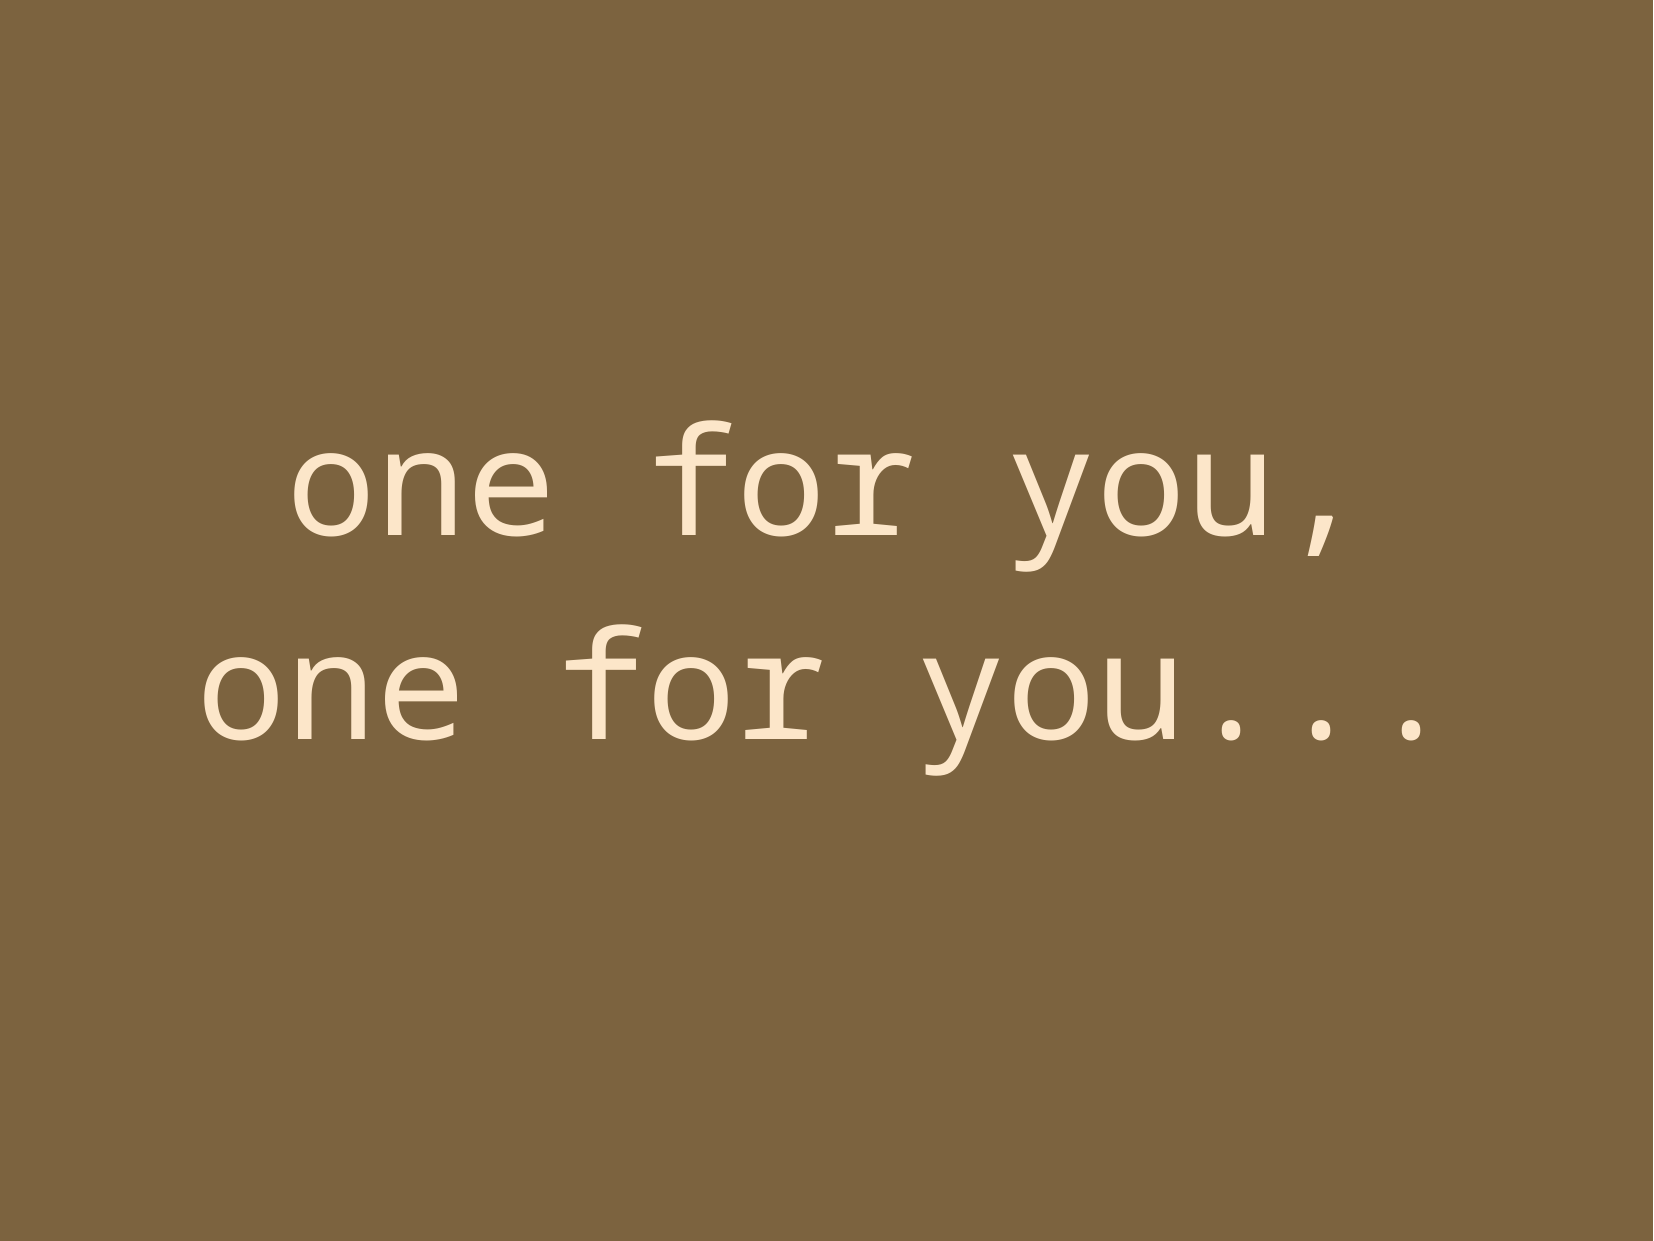

# one for you,
one for you...